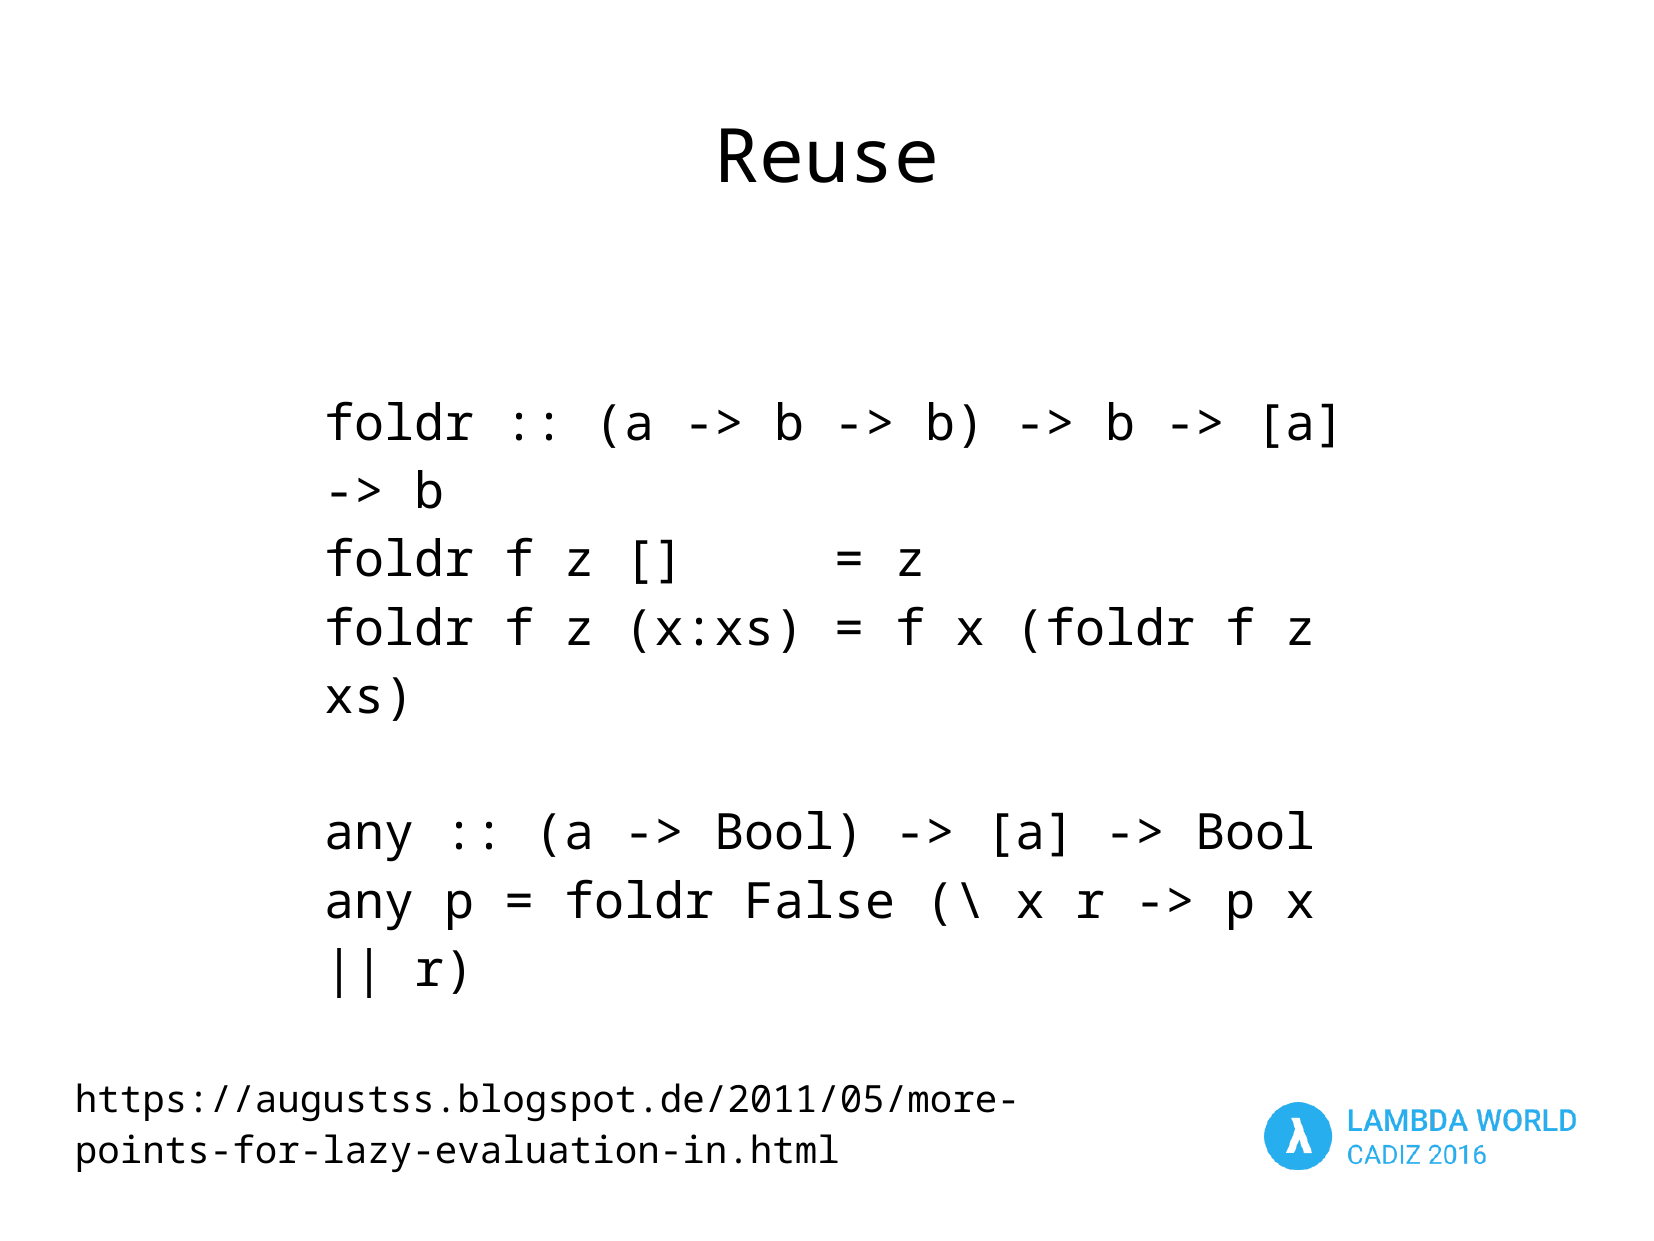

# Reuse
foldr :: (a -> b -> b) -> b -> [a] -> b
foldr f z [] = z
foldr f z (x:xs) = f x (foldr f z xs)
any :: (a -> Bool) -> [a] -> Bool
any p = foldr False (\ x r -> p x || r)
https://augustss.blogspot.de/2011/05/more-points-for-lazy-evaluation-in.html